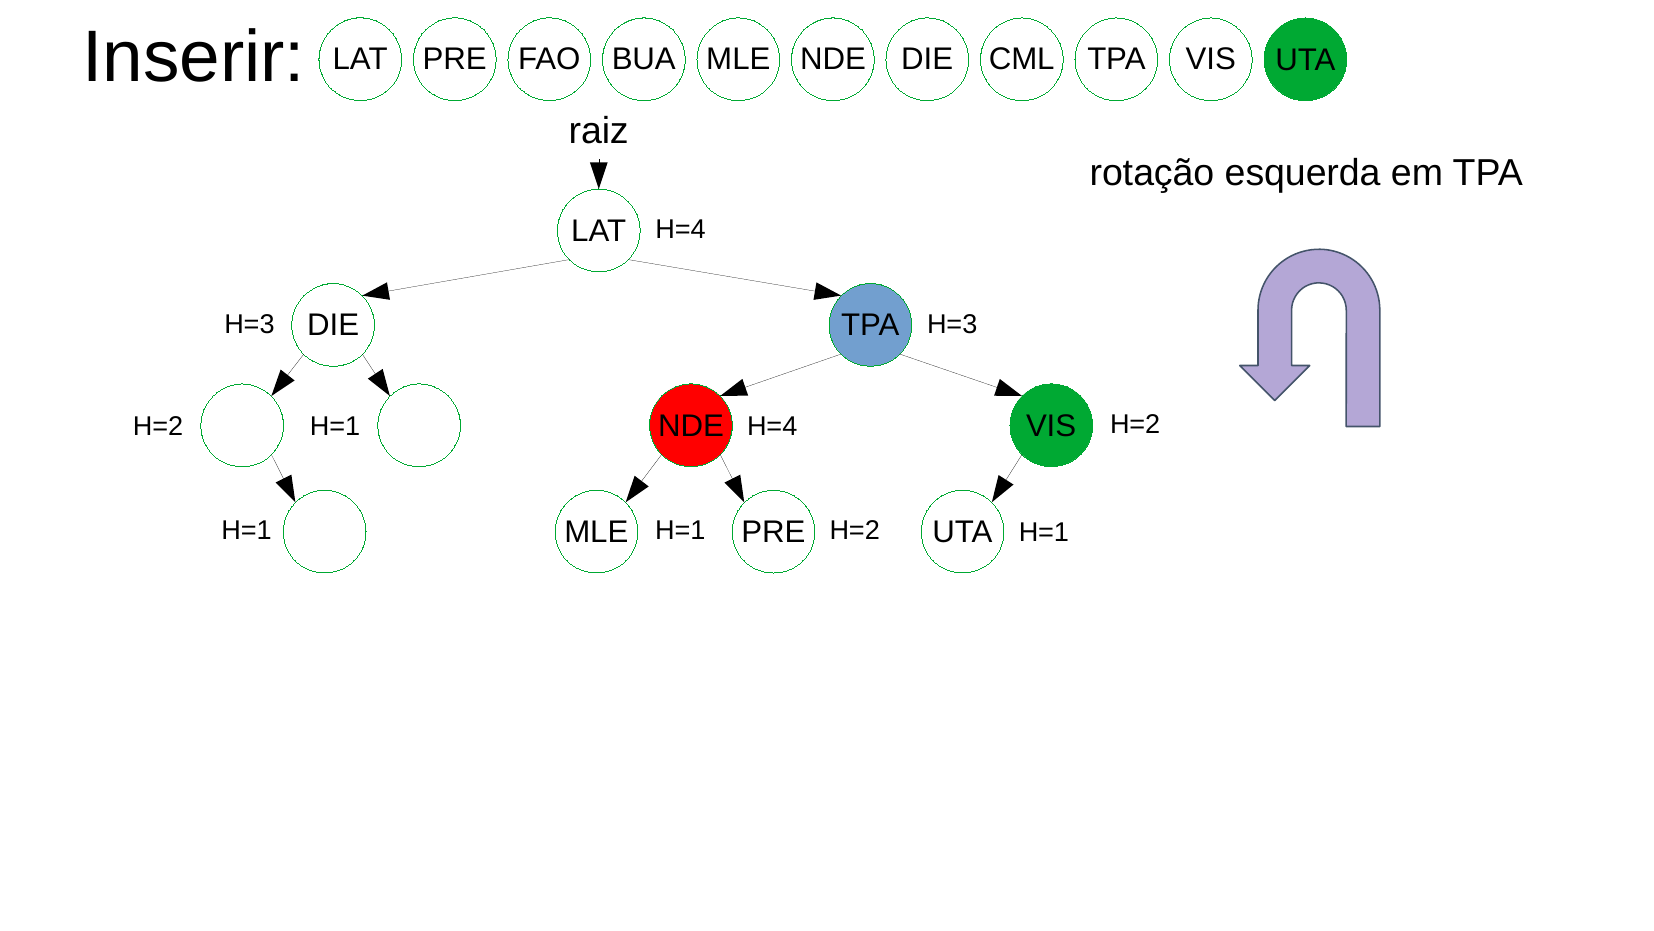

# Inserir:
LAT
LAT
PRE
FAO
BUA
MLE
NDE
DIE
BUA
NDE
CML
TPA
VIS
UTA
raiz
rotação esquerda em TPA
LAT
H=4
TPA
DIE
H=3
H=3
FAO
NDE
VIS
BUA
H=2
H=2
H=1
H=4
CML
UTA
MLE
PRE
H=1
H=1
H=2
H=1